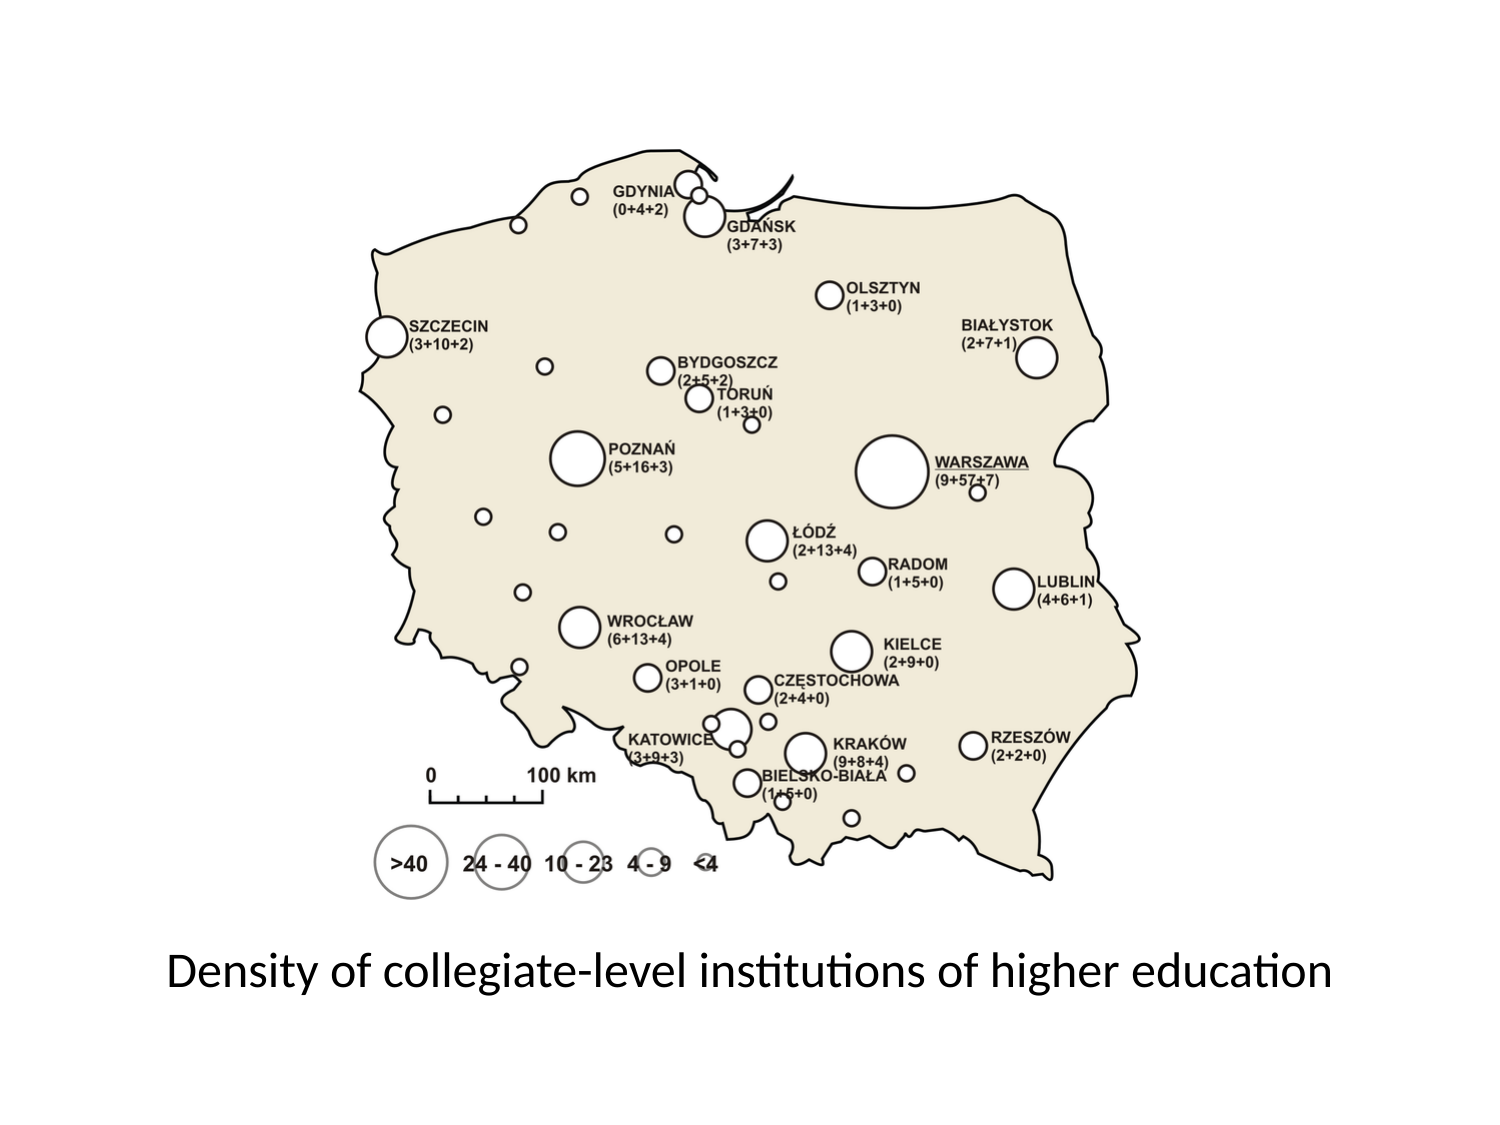

Density of collegiate-level institutions of higher education